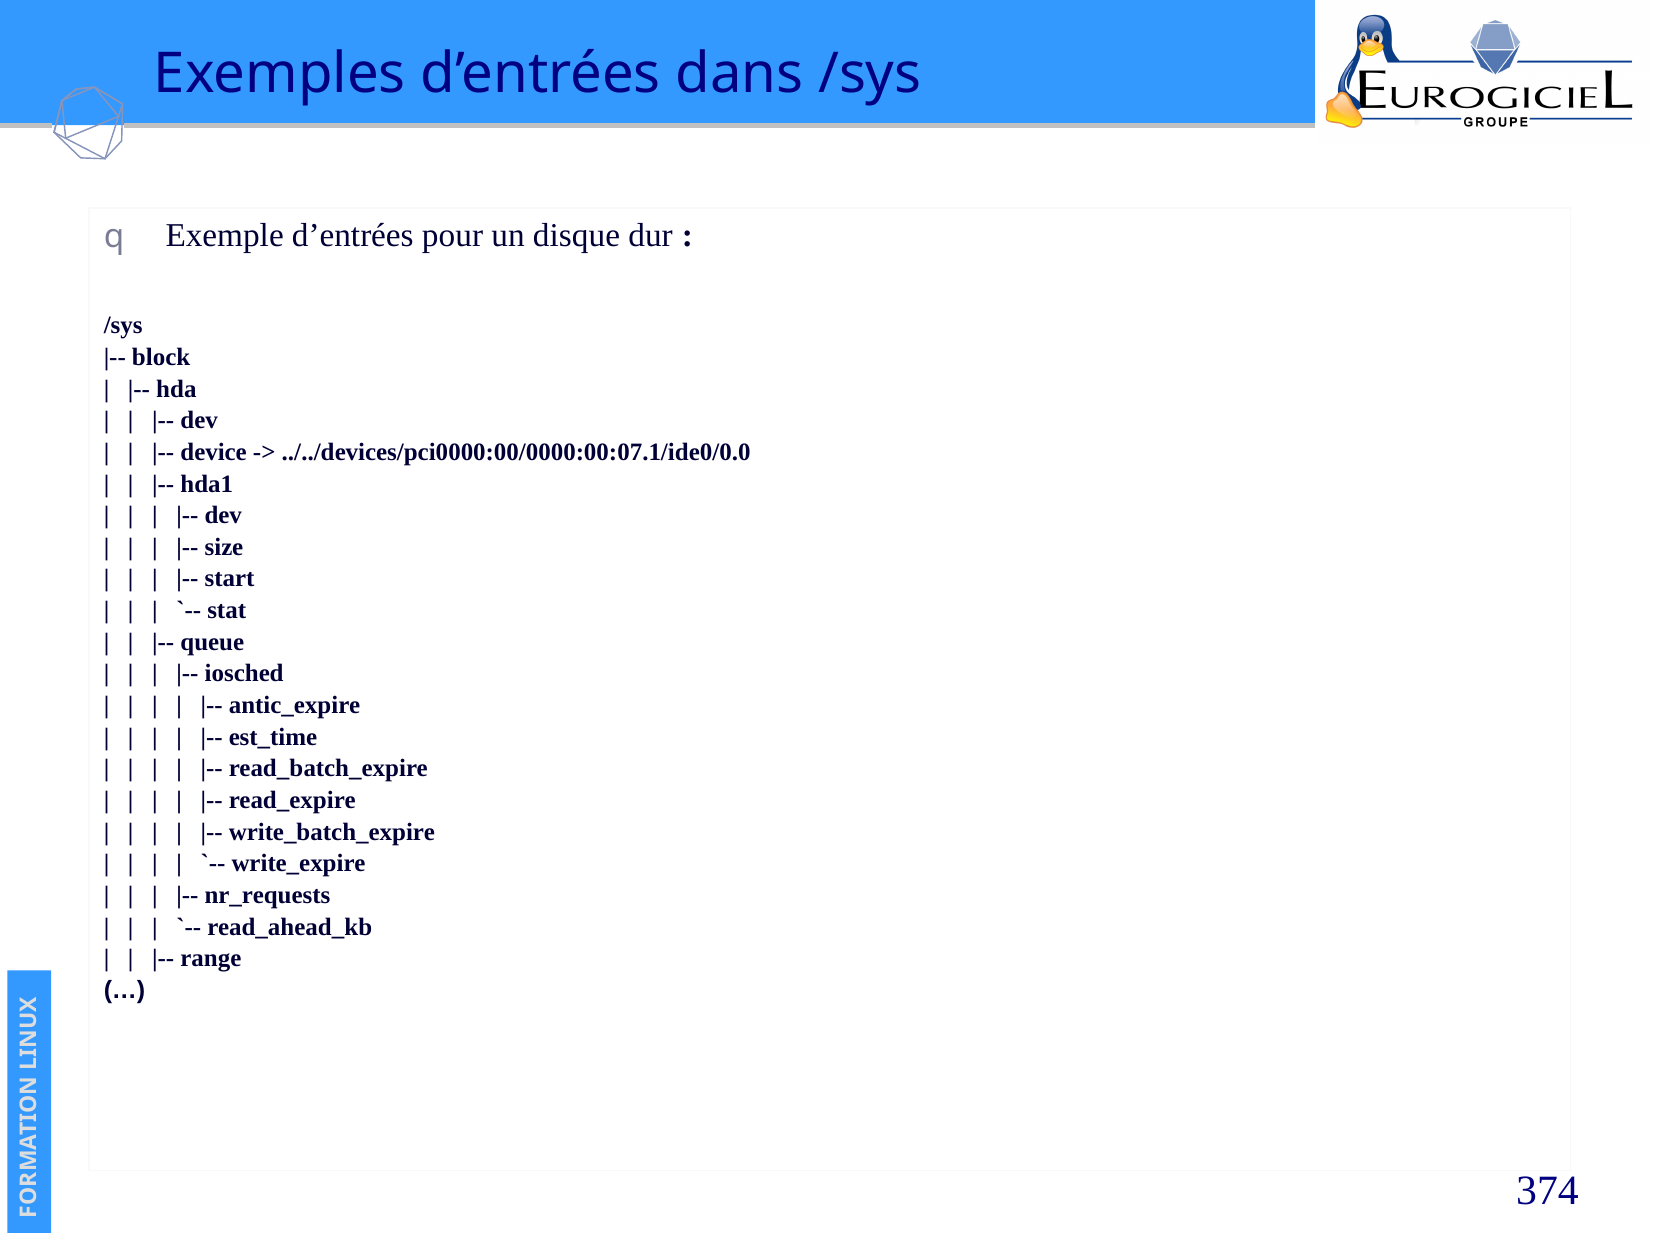

# Exemples d’entrées dans /sys
Exemple d’entrées pour un disque dur :
/sys
|-- block
| |-- hda
| | |-- dev
| | |-- device -> ../../devices/pci0000:00/0000:00:07.1/ide0/0.0
| | |-- hda1
| | | |-- dev
| | | |-- size
| | | |-- start
| | | `-- stat
| | |-- queue
| | | |-- iosched
| | | | |-- antic_expire
| | | | |-- est_time
| | | | |-- read_batch_expire
| | | | |-- read_expire
| | | | |-- write_batch_expire
| | | | `-- write_expire
| | | |-- nr_requests
| | | `-- read_ahead_kb
| | |-- range
(…)